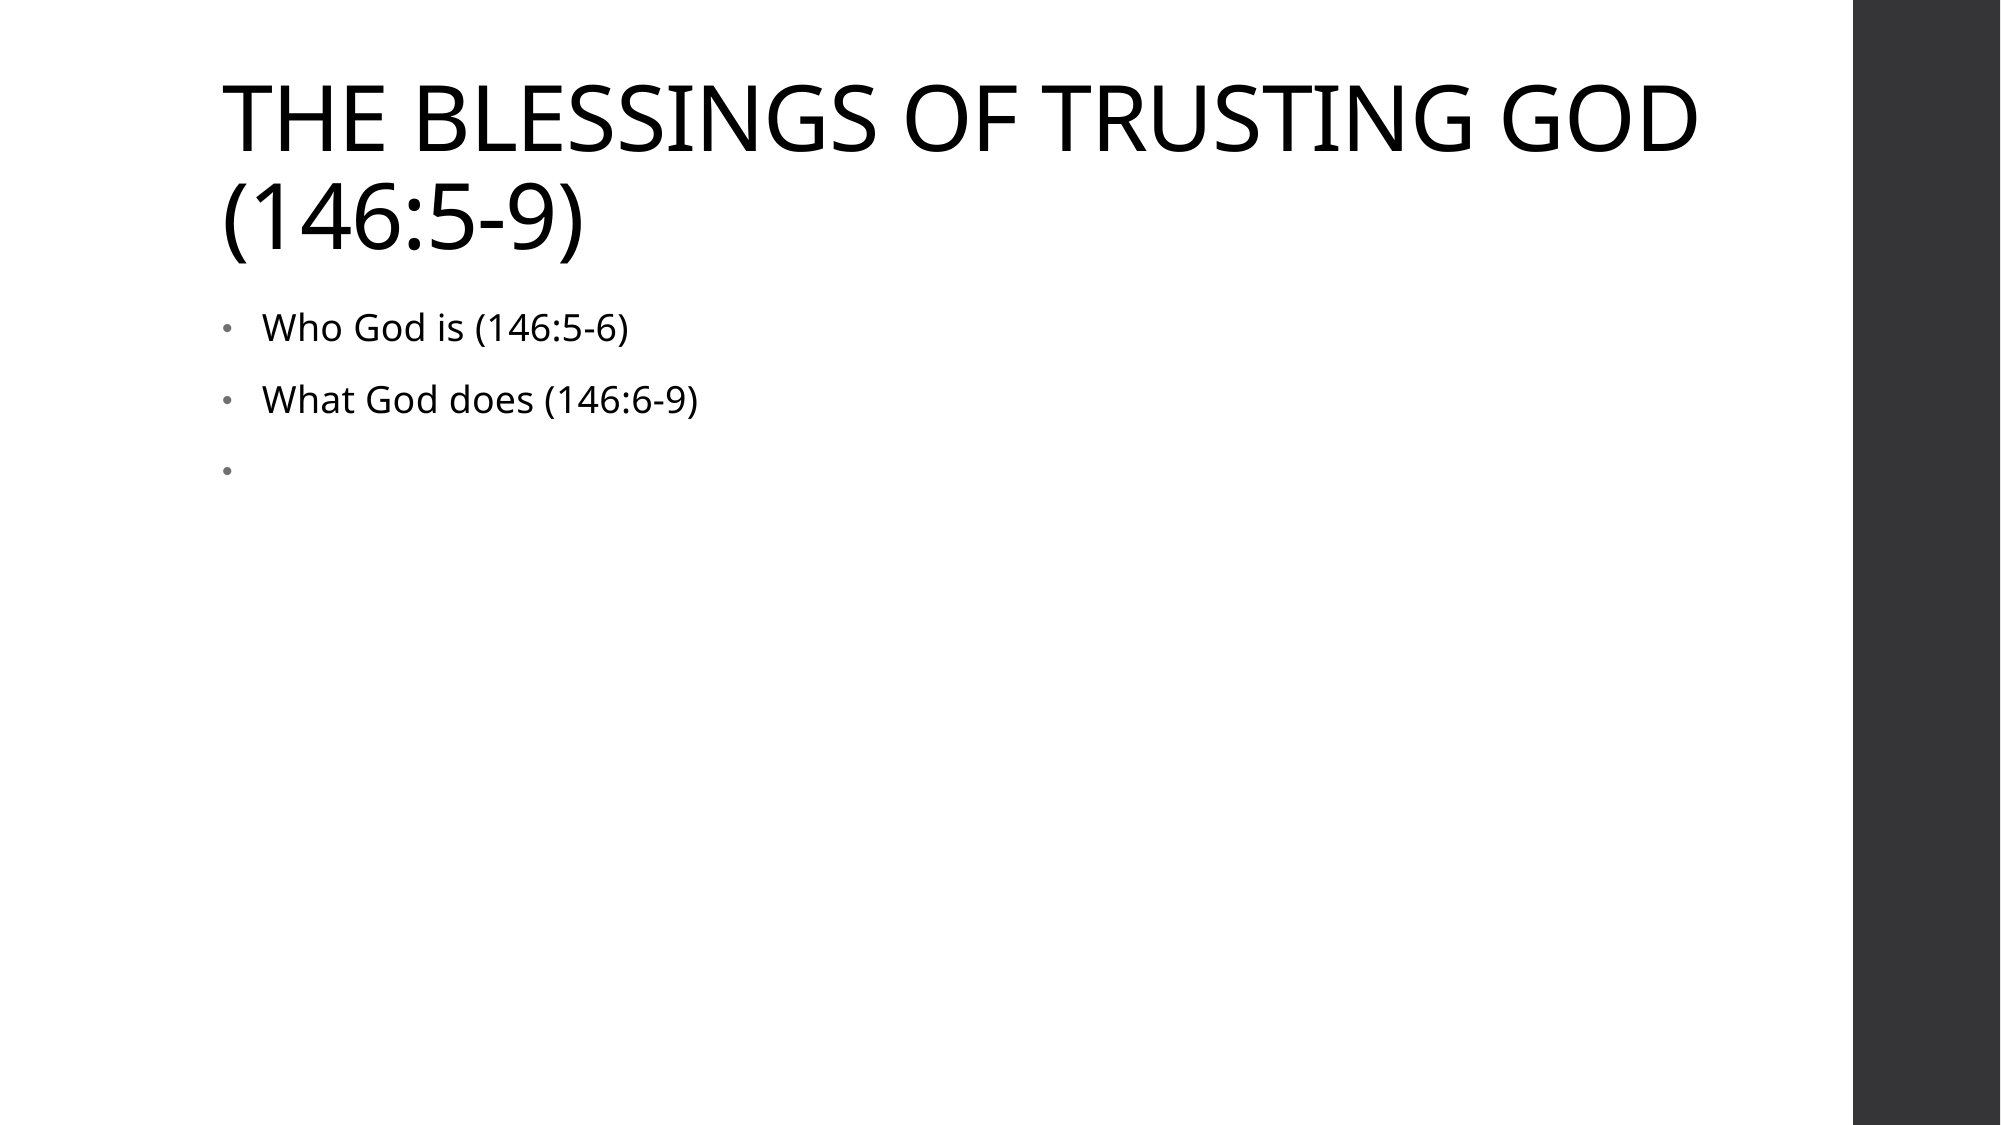

# THE BLESSINGS OF TRUSTING GOD (146:5-9)
 Who God is (146:5-6)
 What God does (146:6-9)